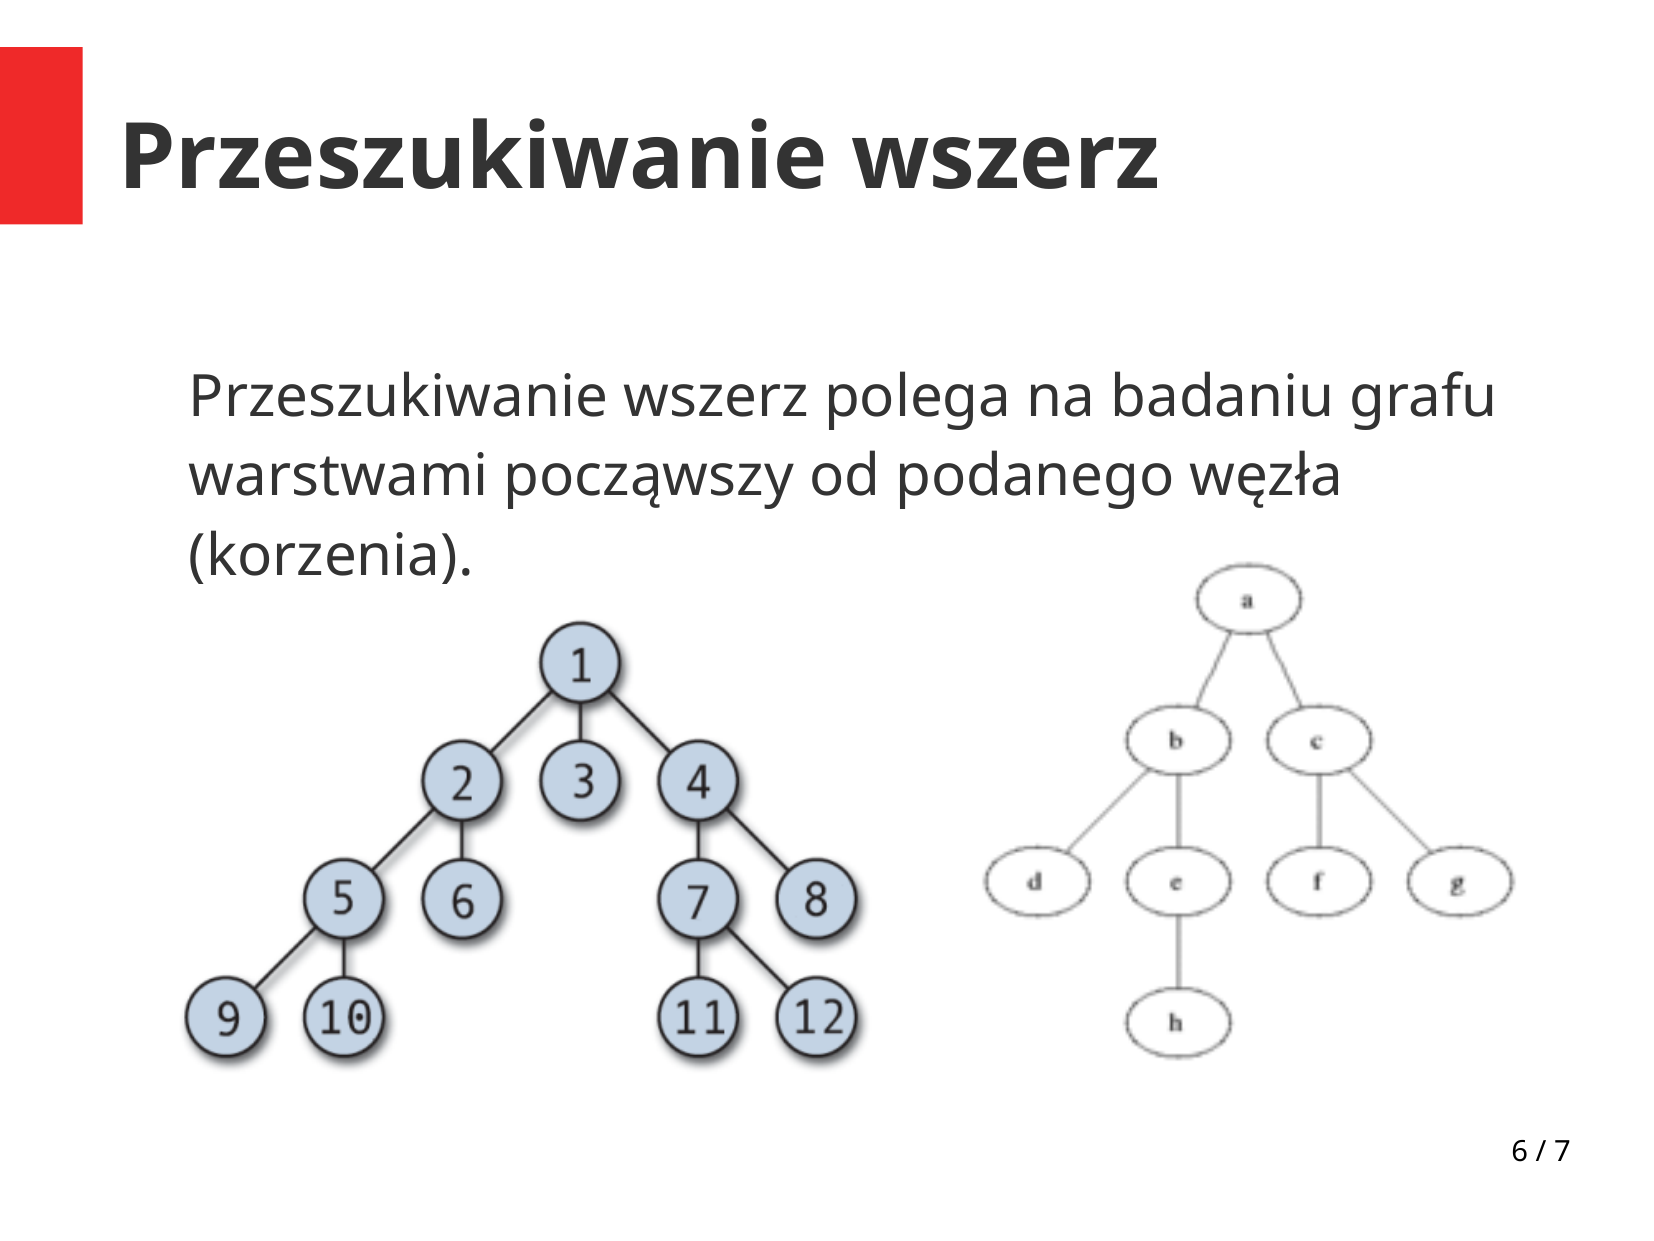

# Przeszukiwanie wszerz
Przeszukiwanie wszerz polega na badaniu grafu warstwami począwszy od podanego węzła (korzenia).
6